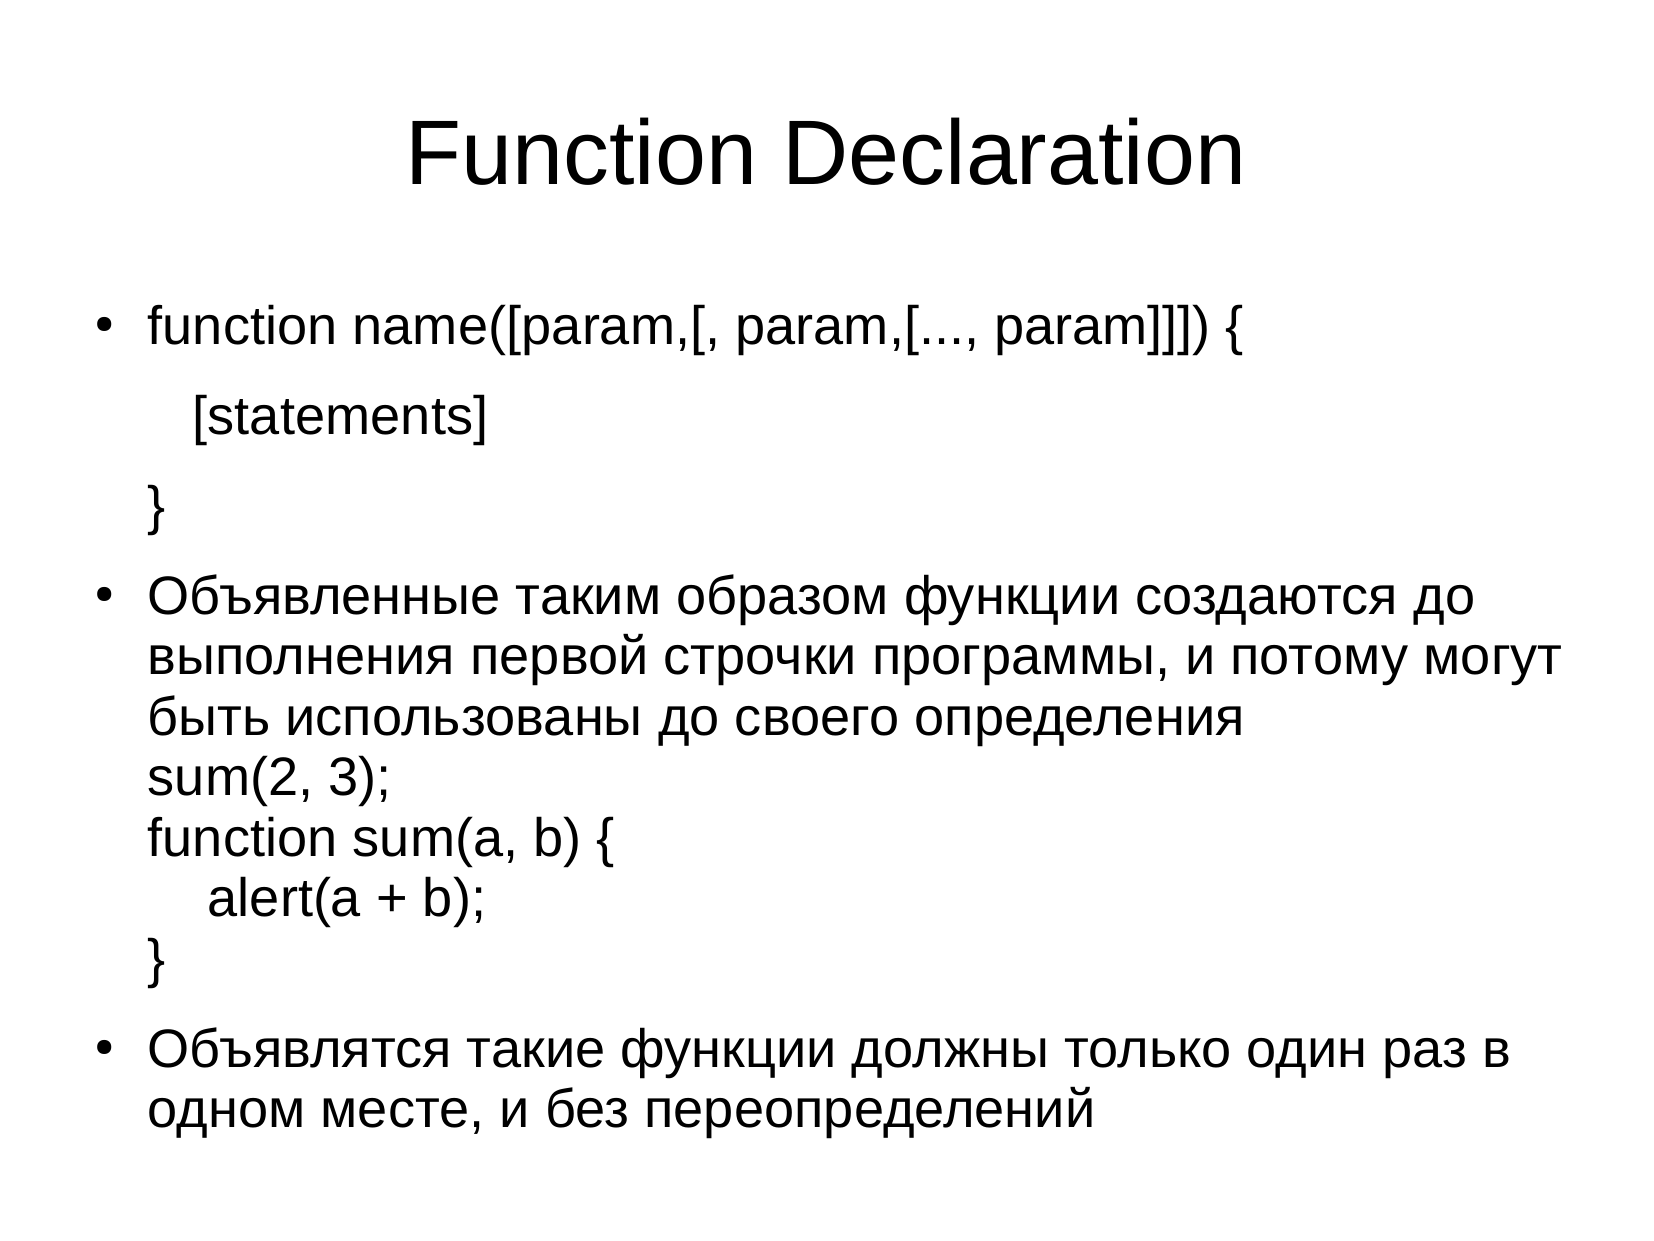

# Function Declaration
function name([param,[, param,[..., param]]]) {
 [statements]
}
Объявленные таким образом функции создаются до выполнения первой строчки программы, и потому могут быть использованы до своего определения
sum(2, 3);
function sum(a, b) {
 alert(a + b);
}
Объявлятся такие функции должны только один раз в одном месте, и без переопределений